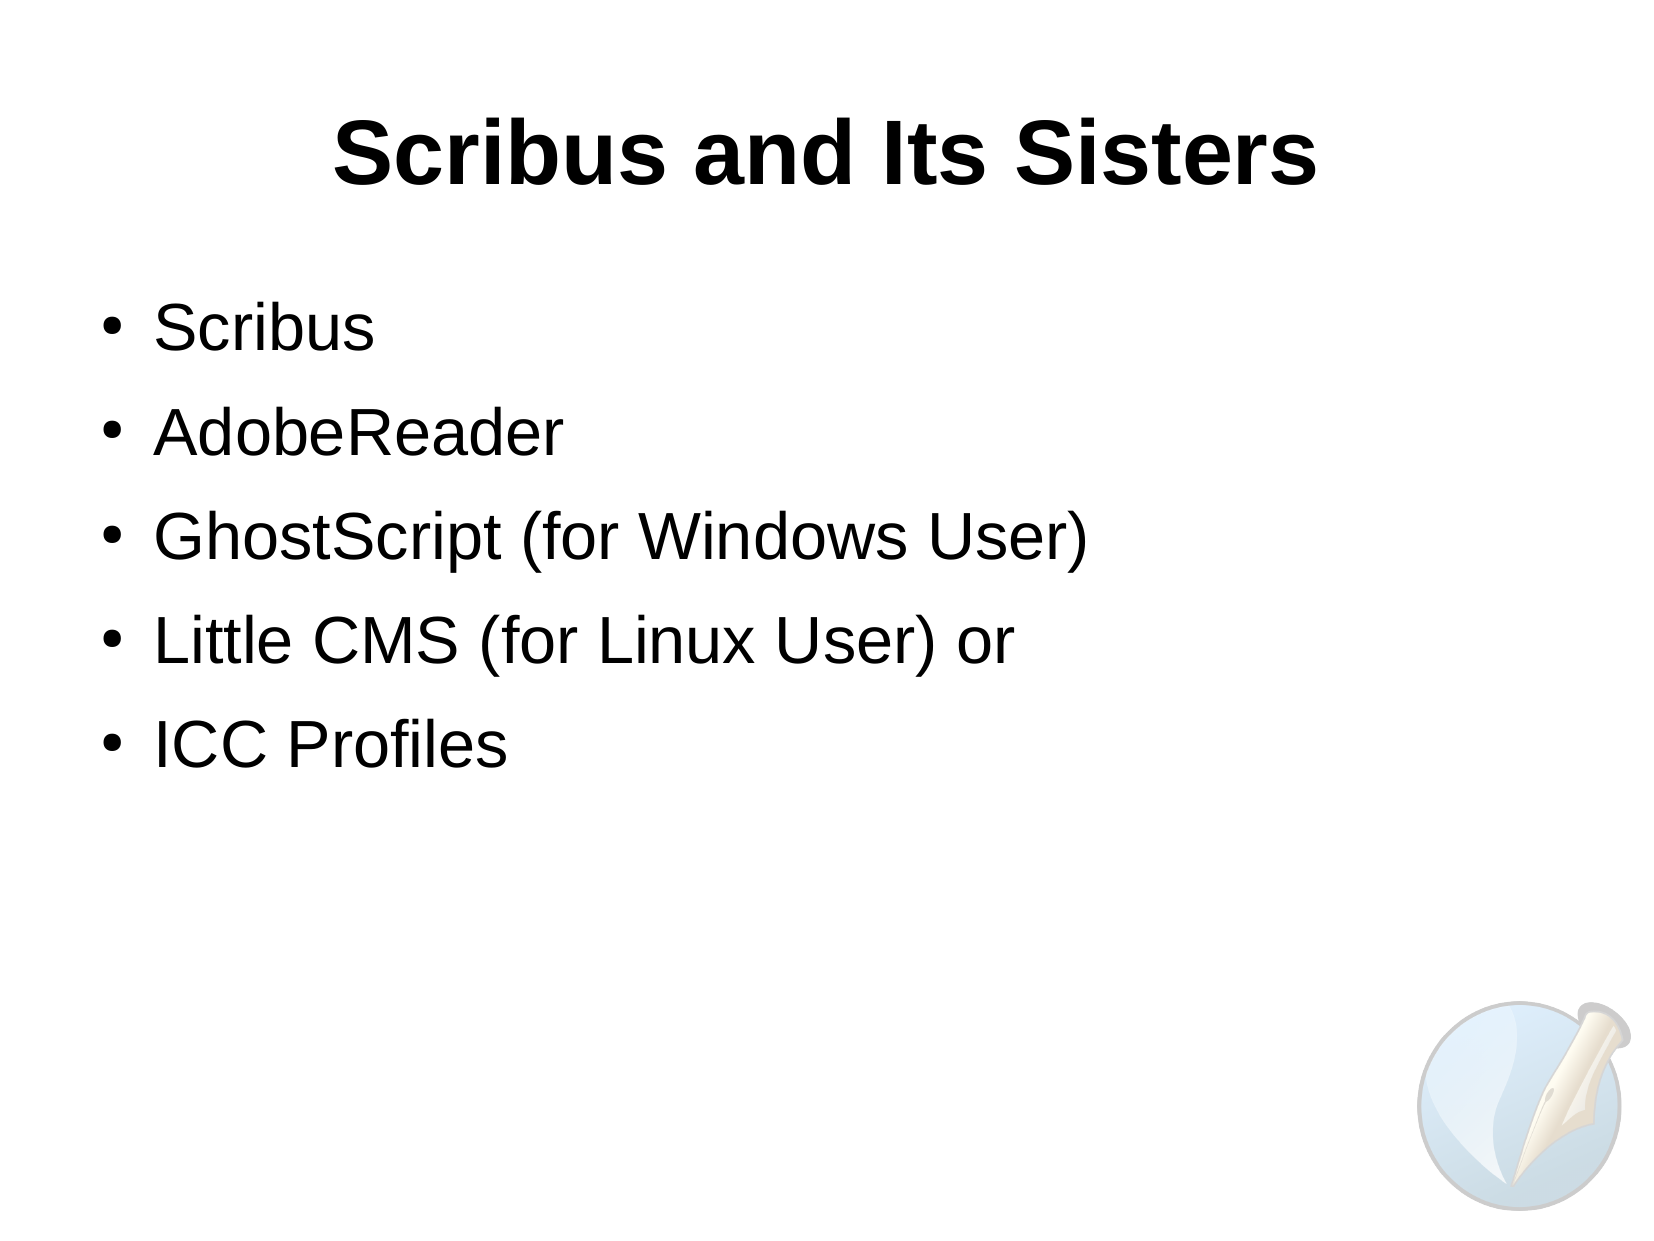

# Scribus and Its Sisters
Scribus
AdobeReader
GhostScript (for Windows User)
Little CMS (for Linux User) or
ICC Profiles